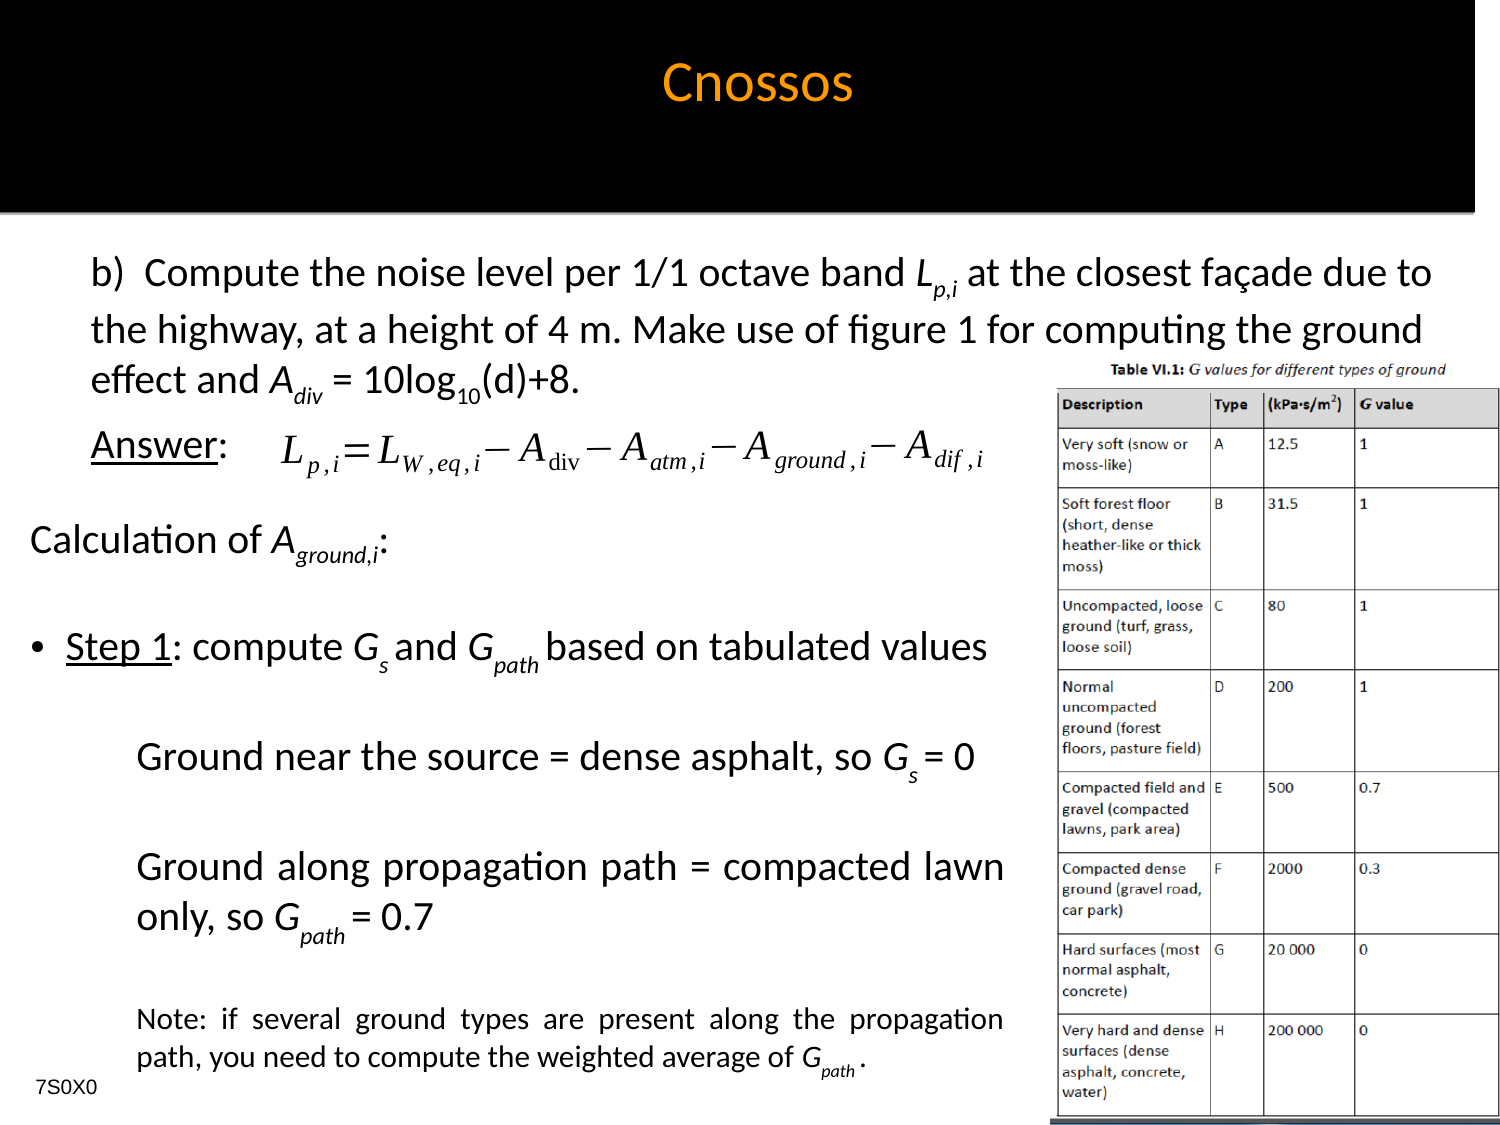

# Cnossos
b) Compute the noise level per 1/1 octave band Lp,i at the closest façade due to the highway, at a height of 4 m. Make use of figure 1 for computing the ground effect and Adiv = 10log10(d)+8.
Answer:
Calculation of Aground,i:
Step 1: compute Gs and Gpath based on tabulated values
Ground near the source = dense asphalt, so Gs = 0
Ground along propagation path = compacted lawn only, so Gpath = 0.7
Note: if several ground types are present along the propagation path, you need to compute the weighted average of Gpath .
7S0X0
2017/02/09
PAGE